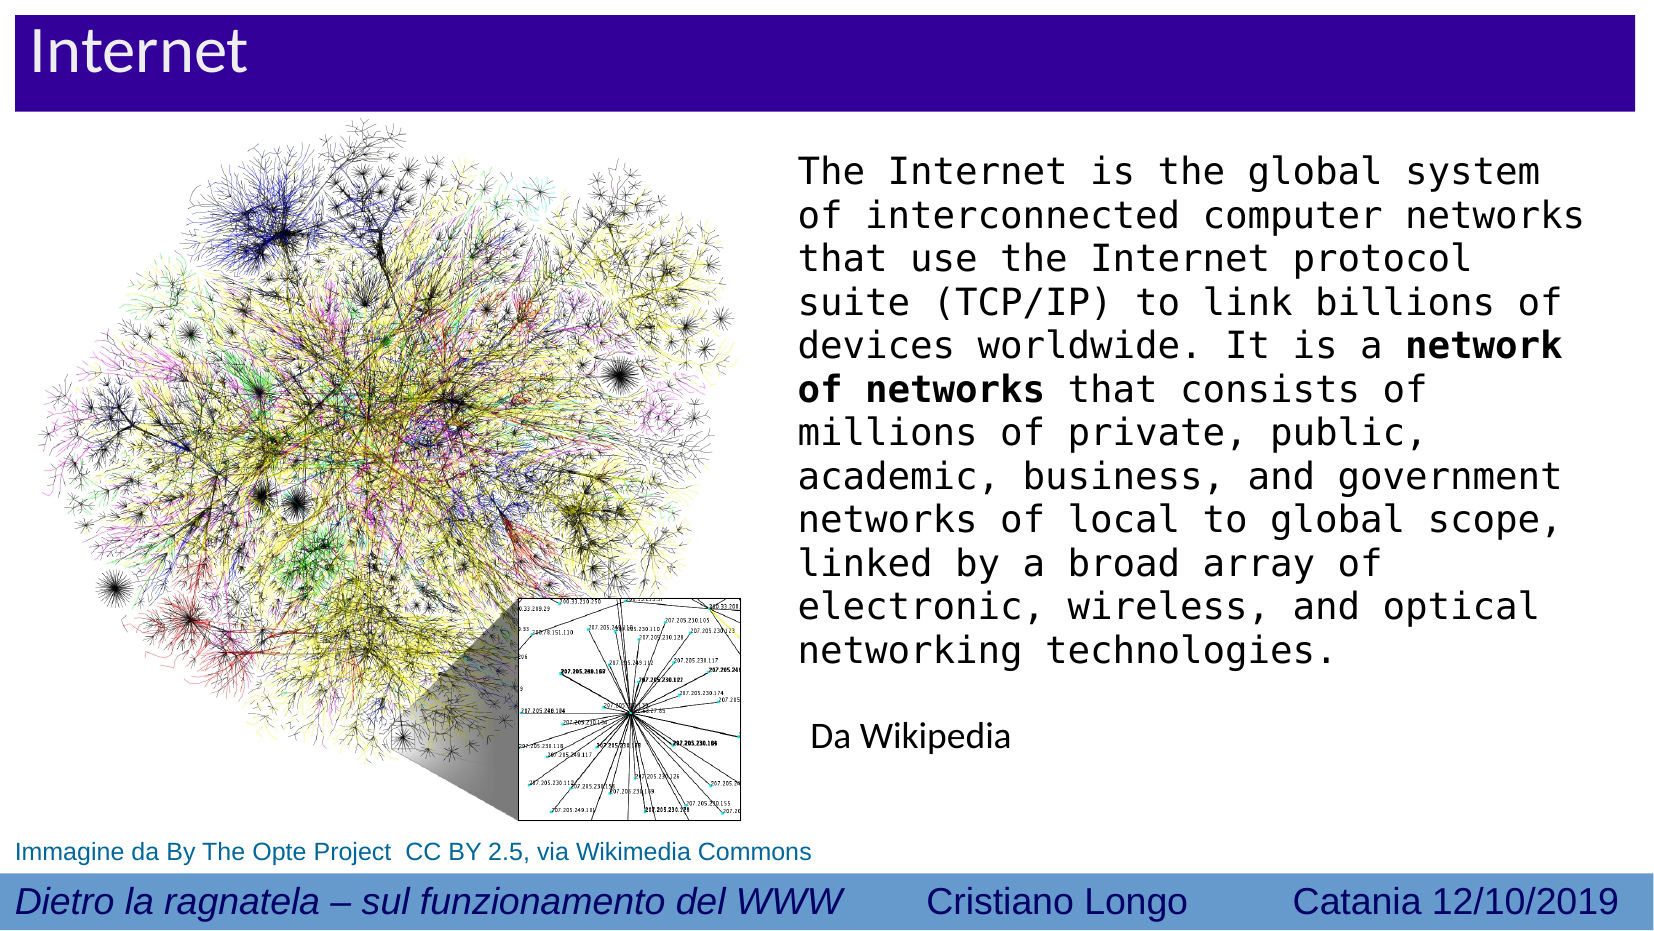

Internet
The Internet is the global system of interconnected computer networks that use the Internet protocol suite (TCP/IP) to link billions of devices worldwide. It is a network of networks that consists of millions of private, public, academic, business, and government networks of local to global scope, linked by a broad array of electronic, wireless, and optical networking technologies.
Da Wikipedia
Immagine da By The Opte Project CC BY 2.5, via Wikimedia Commons
Dietro la ragnatela – sul funzionamento del WWW Cristiano Longo Catania 12/10/2019